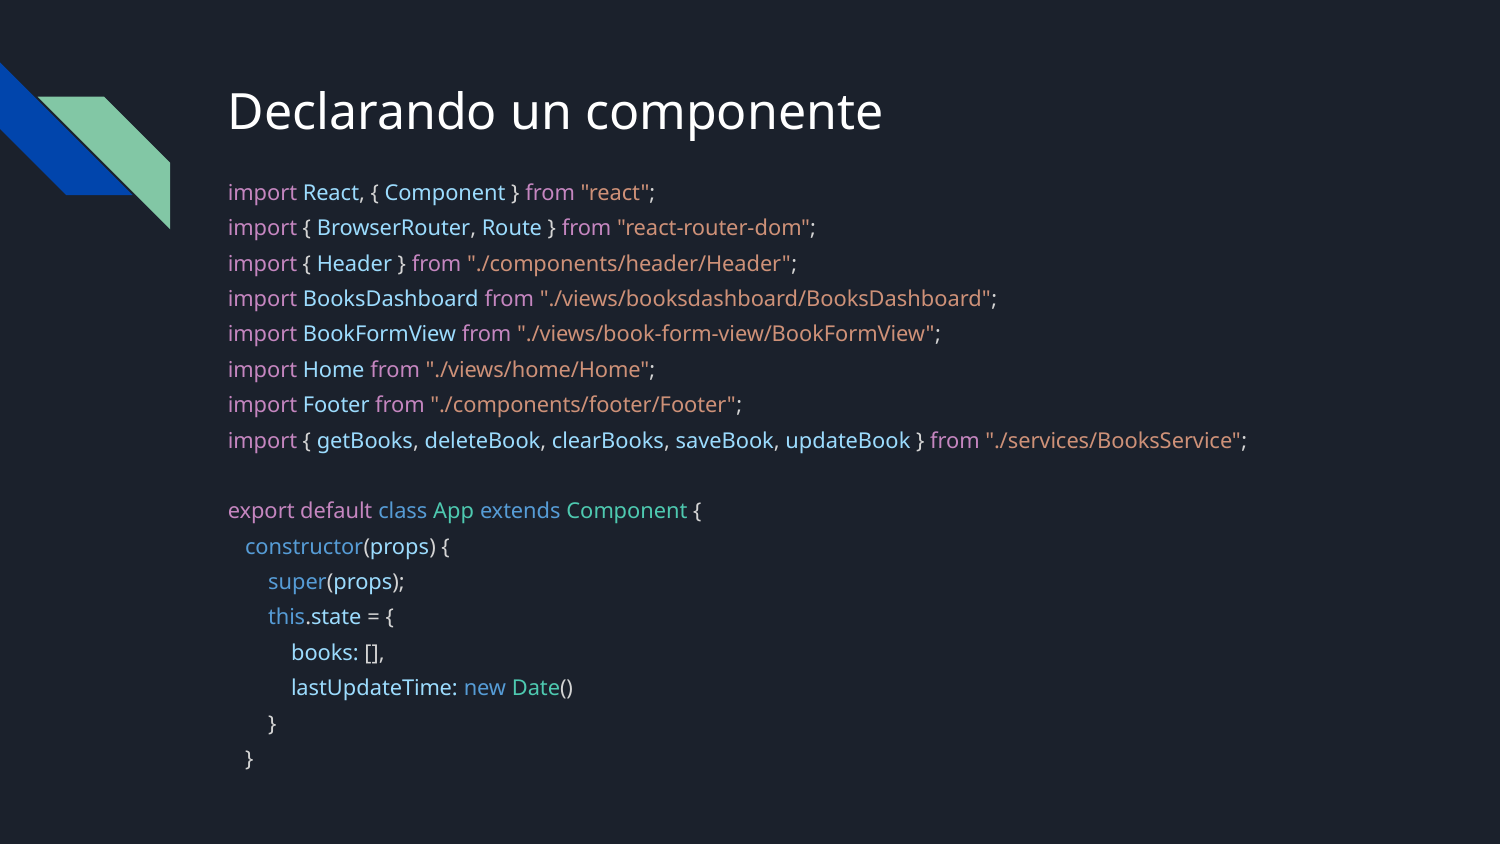

# Declarando un componente
import React, { Component } from "react";
import { BrowserRouter, Route } from "react-router-dom";
import { Header } from "./components/header/Header";
import BooksDashboard from "./views/booksdashboard/BooksDashboard";
import BookFormView from "./views/book-form-view/BookFormView";
import Home from "./views/home/Home";
import Footer from "./components/footer/Footer";
import { getBooks, deleteBook, clearBooks, saveBook, updateBook } from "./services/BooksService";
export default class App extends Component {
 constructor(props) {
 super(props);
 this.state = {
 books: [],
 lastUpdateTime: new Date()
 }
 }